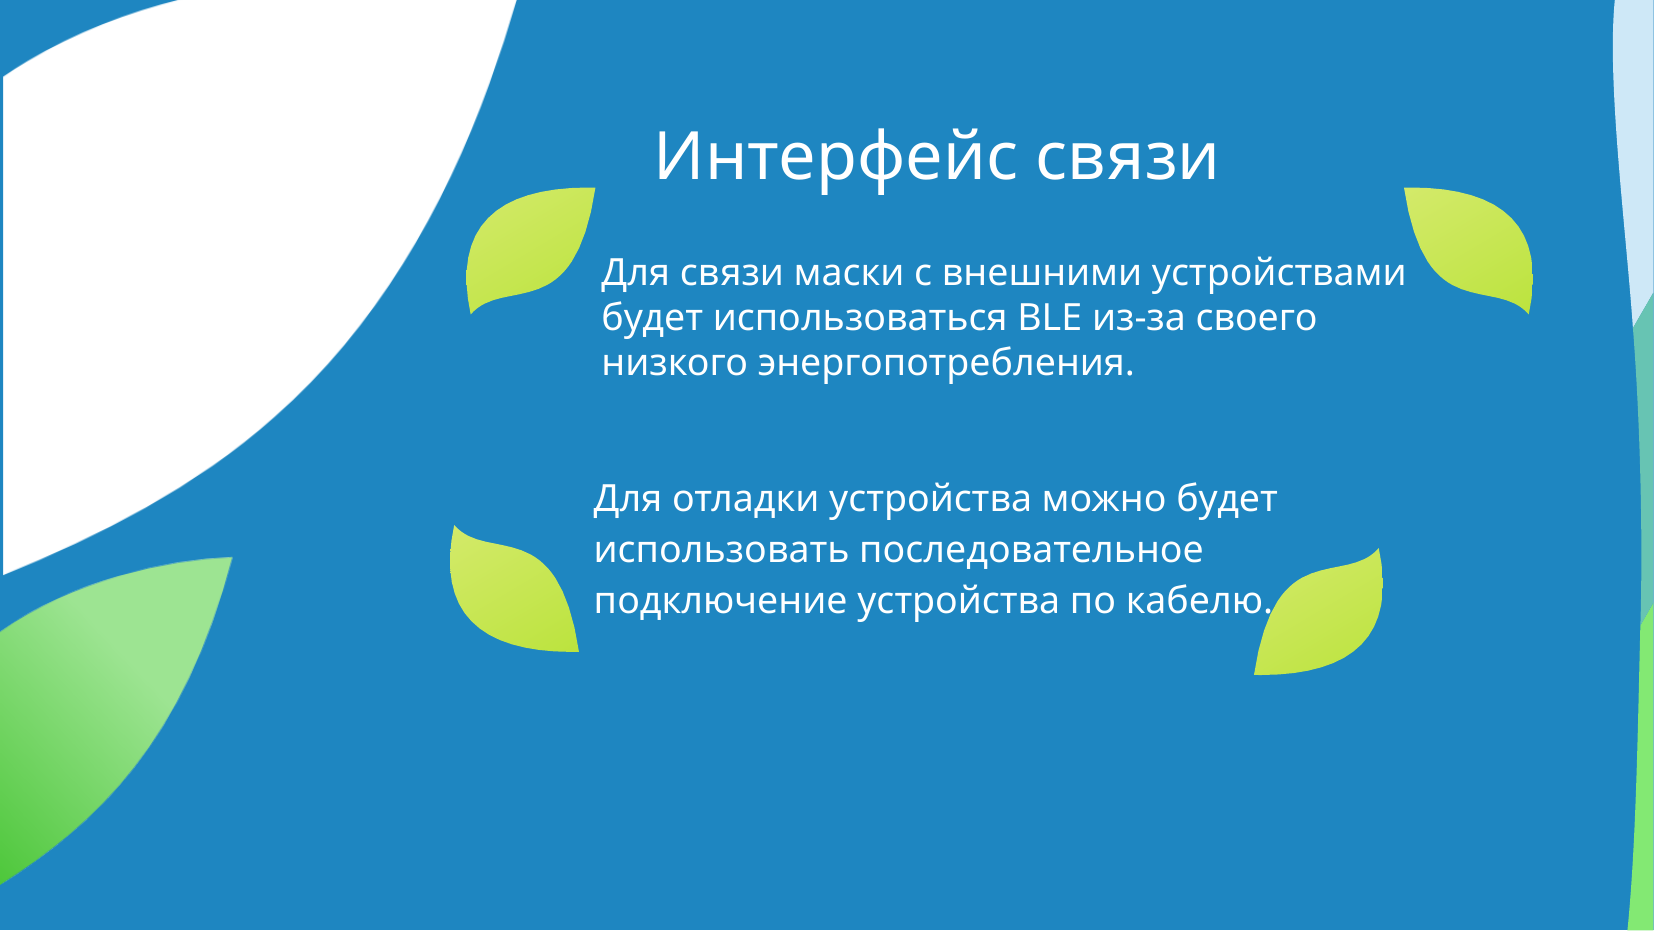

Интерфейс связи
Для связи маски с внешними устройствами будет использоваться BLE из-за своего низкого энергопотребления.
Для отладки устройства можно будет использовать последовательное подключение устройства по кабелю.